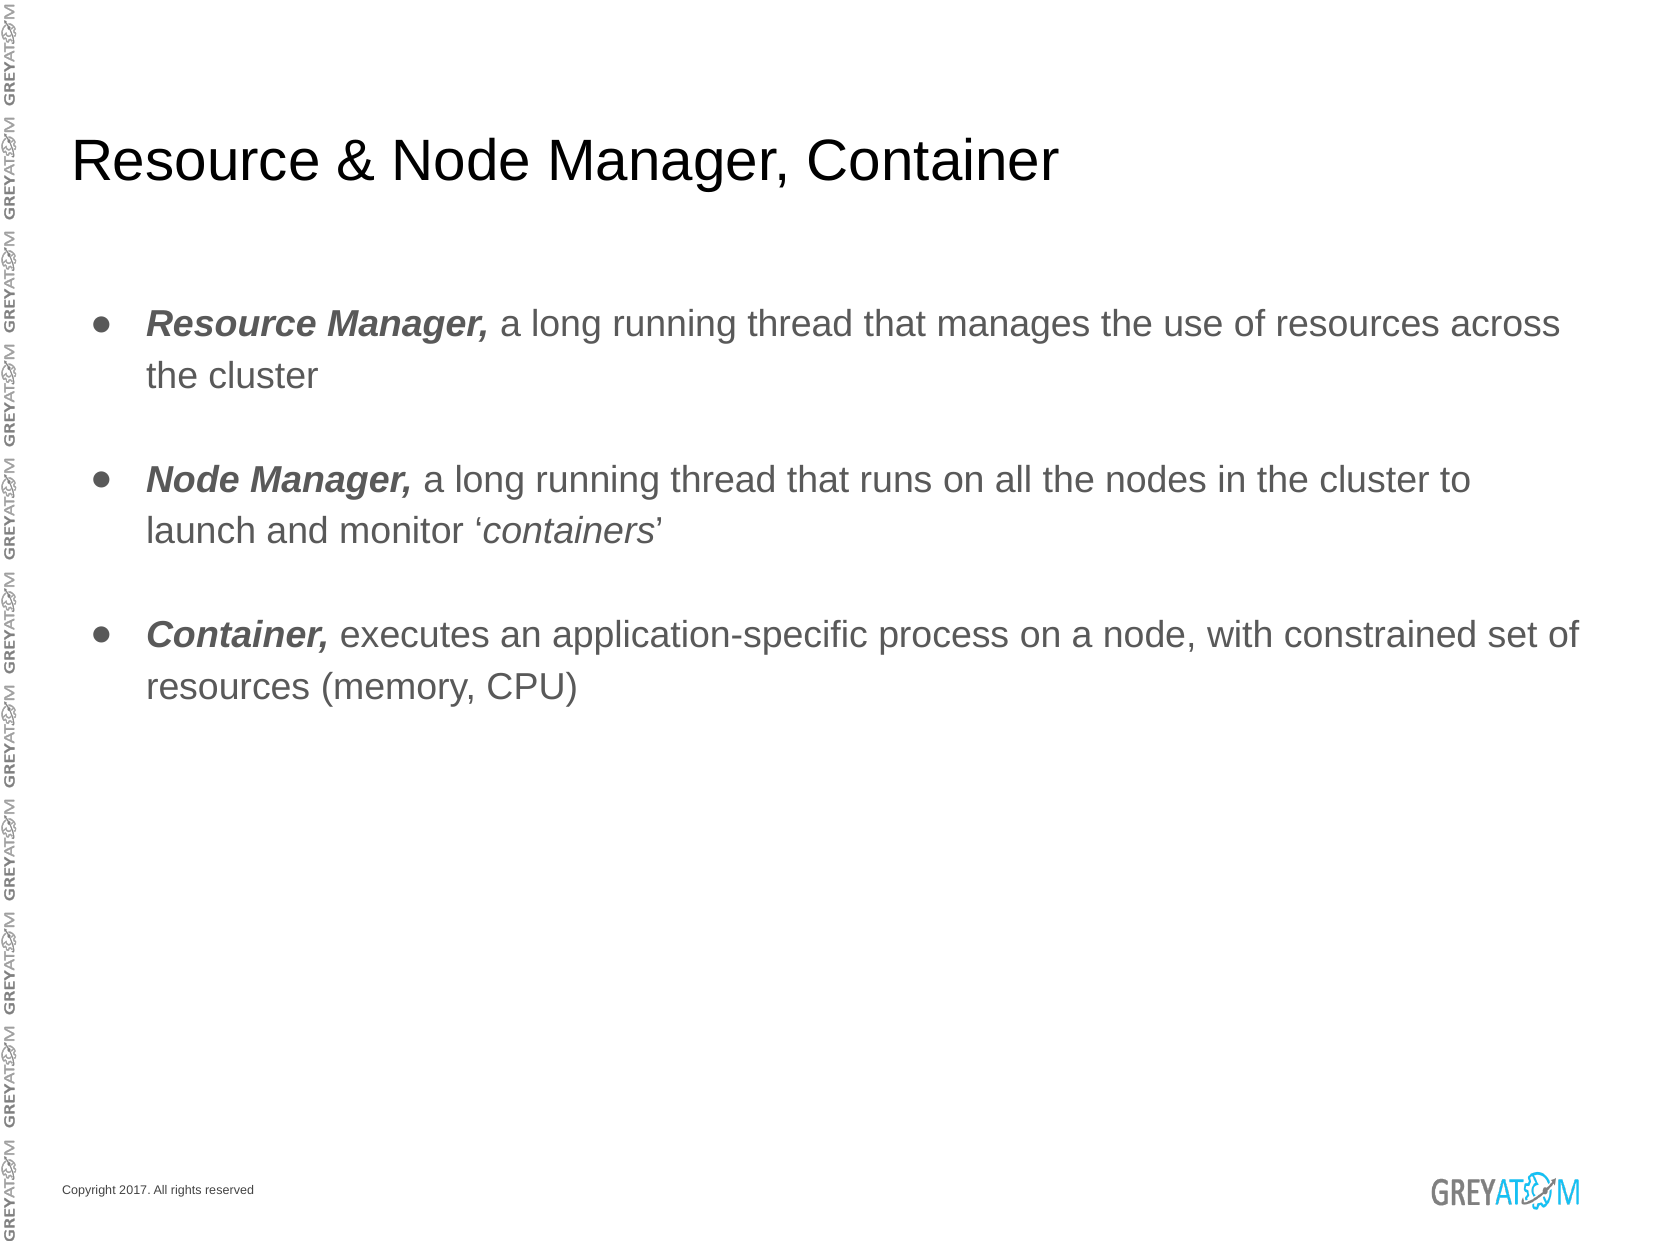

Resource & Node Manager, Container
Resource Manager, a long running thread that manages the use of resources across the cluster
Node Manager, a long running thread that runs on all the nodes in the cluster to launch and monitor ‘containers’
Container, executes an application-specific process on a node, with constrained set of resources (memory, CPU)